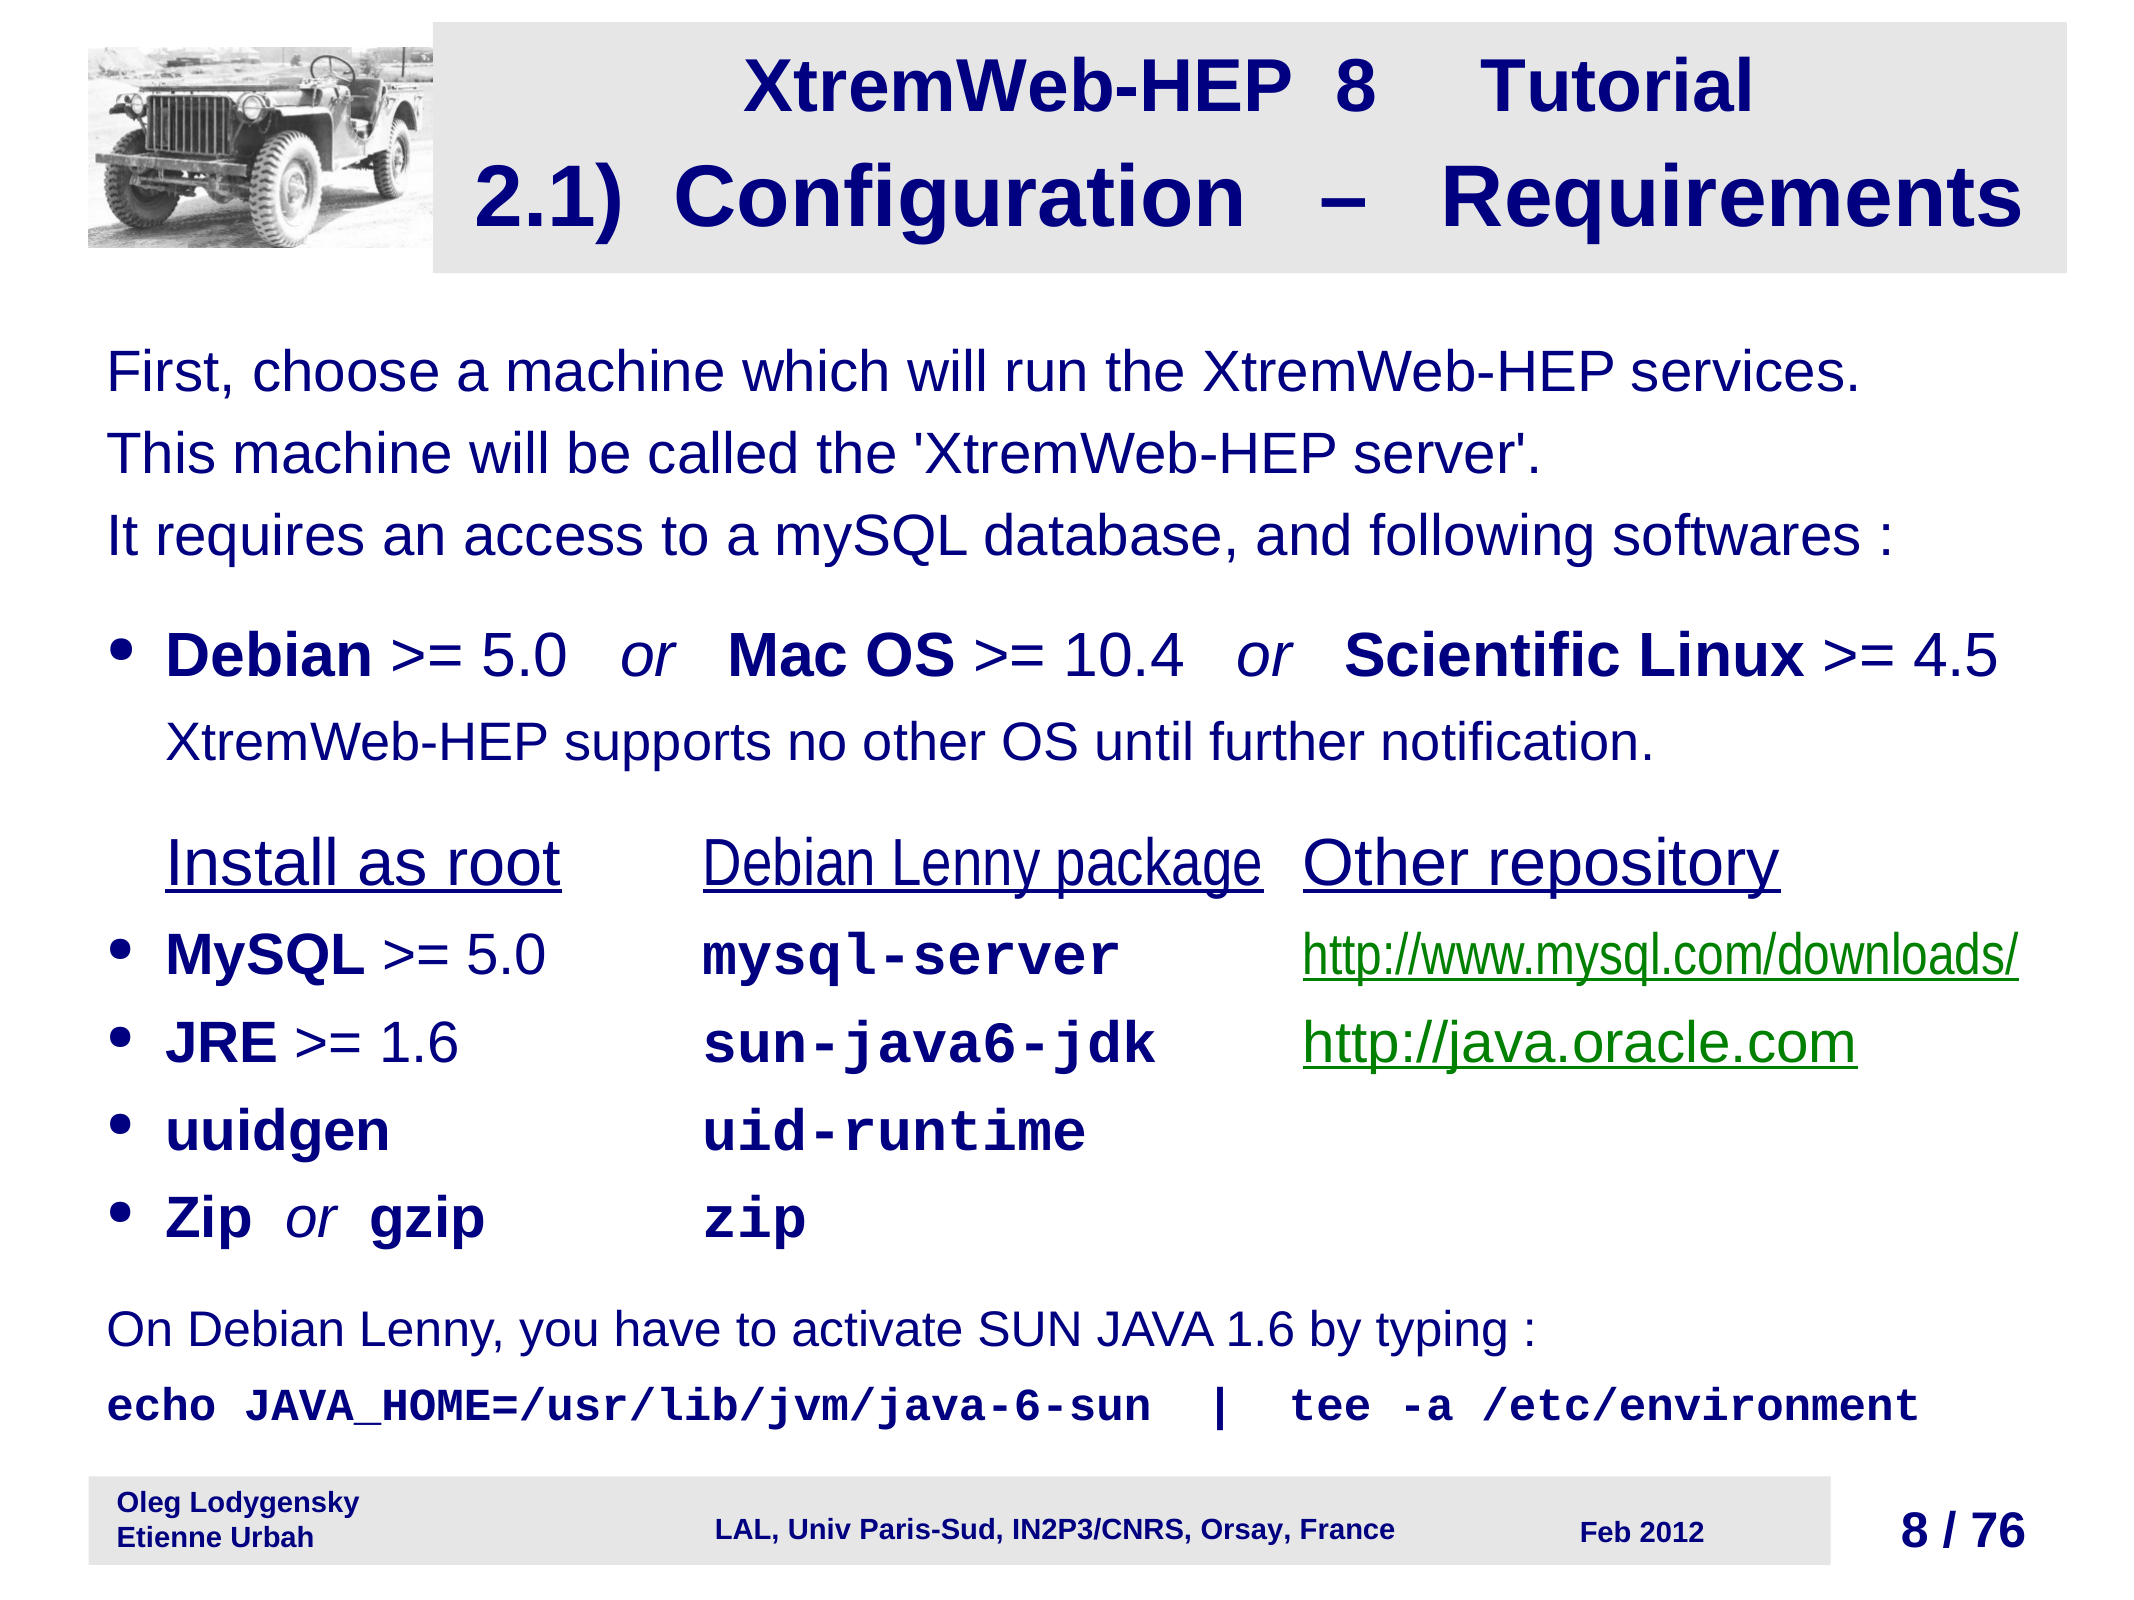

2.1) Configuration – Requirements
# First, choose a machine which will run the XtremWeb-HEP services.
This machine will be called the 'XtremWeb-HEP server'.
It requires an access to a mySQL database, and following softwares :
Debian >= 5.0 or Mac OS >= 10.4 or Scientific Linux >= 4.5
XtremWeb-HEP supports no other OS until further notification.
Install as root	Debian Lenny package	Other repository
MySQL >= 5.0		mysql-server		http://www.mysql.com/downloads/
JRE >= 1.6		sun-java6-jdk	http://java.oracle.com
uuidgen			uid-runtime
Zip or gzip		zip
On Debian Lenny, you have to activate SUN JAVA 1.6 by typing :
echo JAVA_HOME=/usr/lib/jvm/java-6-sun | tee -a /etc/environment
8